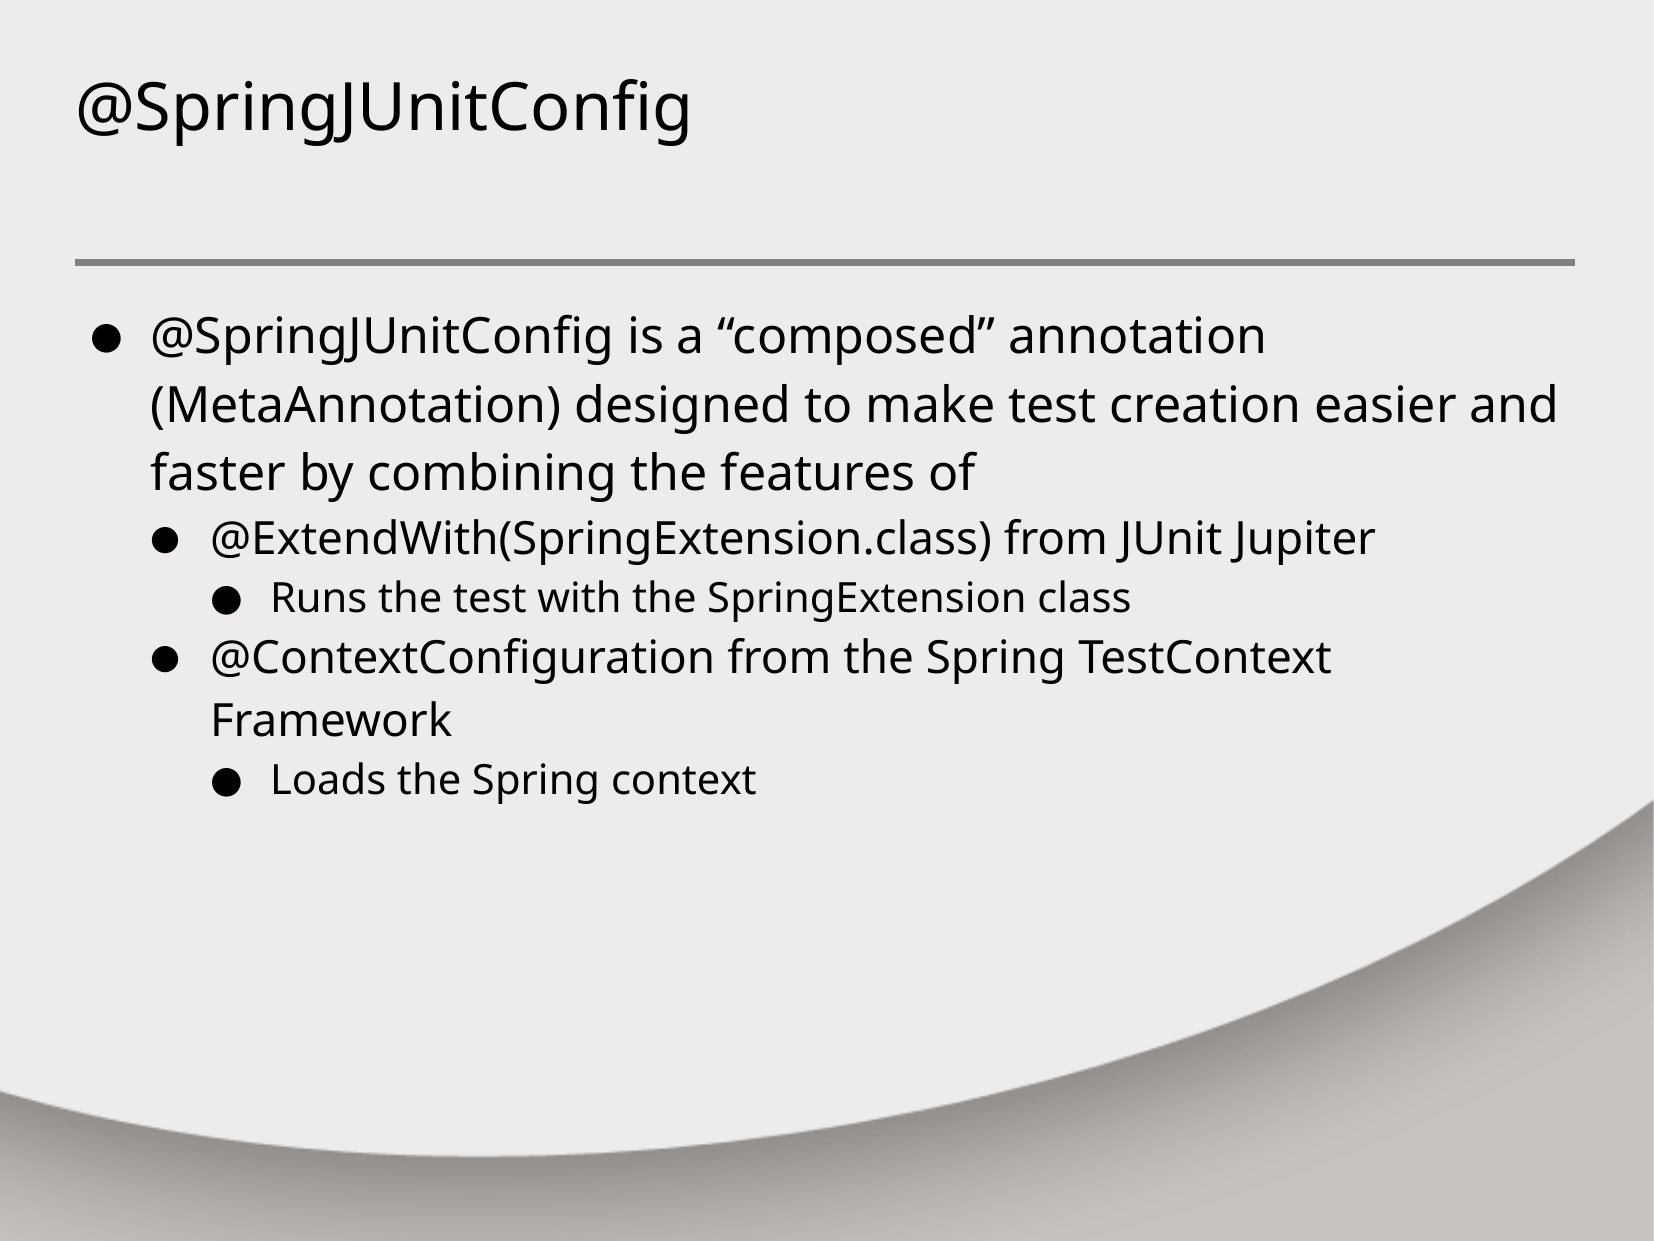

# @SpringJUnitConfig
@SpringJUnitConfig is a “composed” annotation (MetaAnnotation) designed to make test creation easier and faster by combining the features of
@ExtendWith(SpringExtension.class) from JUnit Jupiter
Runs the test with the SpringExtension class
@ContextConfiguration from the Spring TestContext Framework
Loads the Spring context